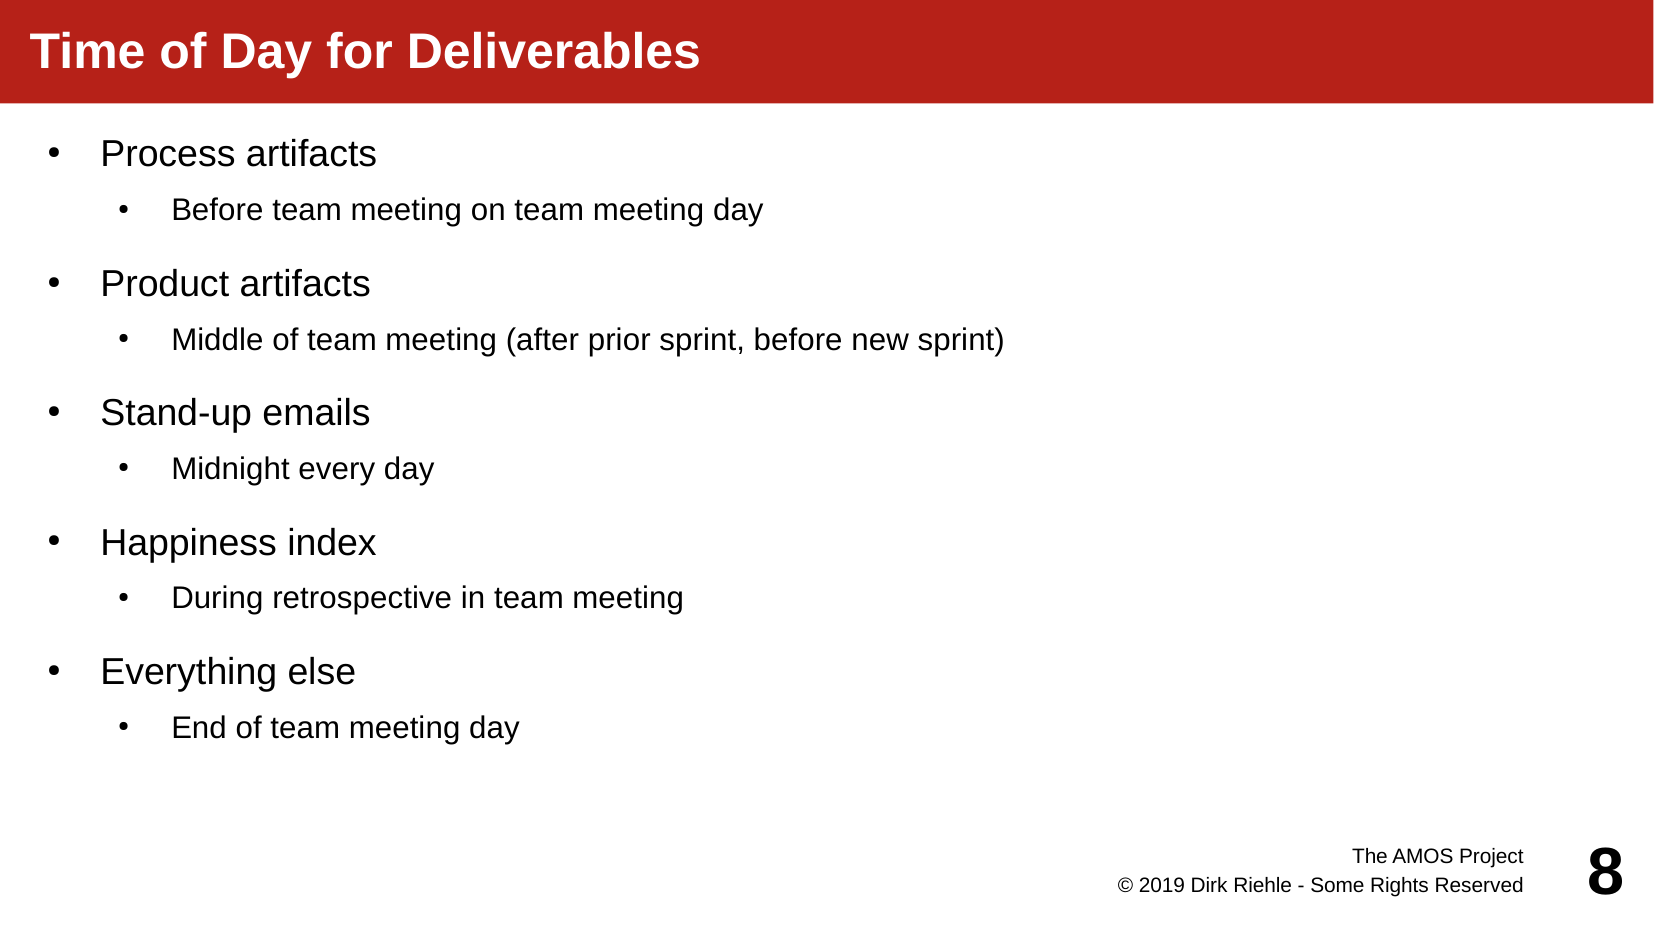

# Time of Day for Deliverables
Process artifacts
Before team meeting on team meeting day
Product artifacts
Middle of team meeting (after prior sprint, before new sprint)
Stand-up emails
Midnight every day
Happiness index
During retrospective in team meeting
Everything else
End of team meeting day
The AMOS Project
8
© 2019 Dirk Riehle - Some Rights Reserved